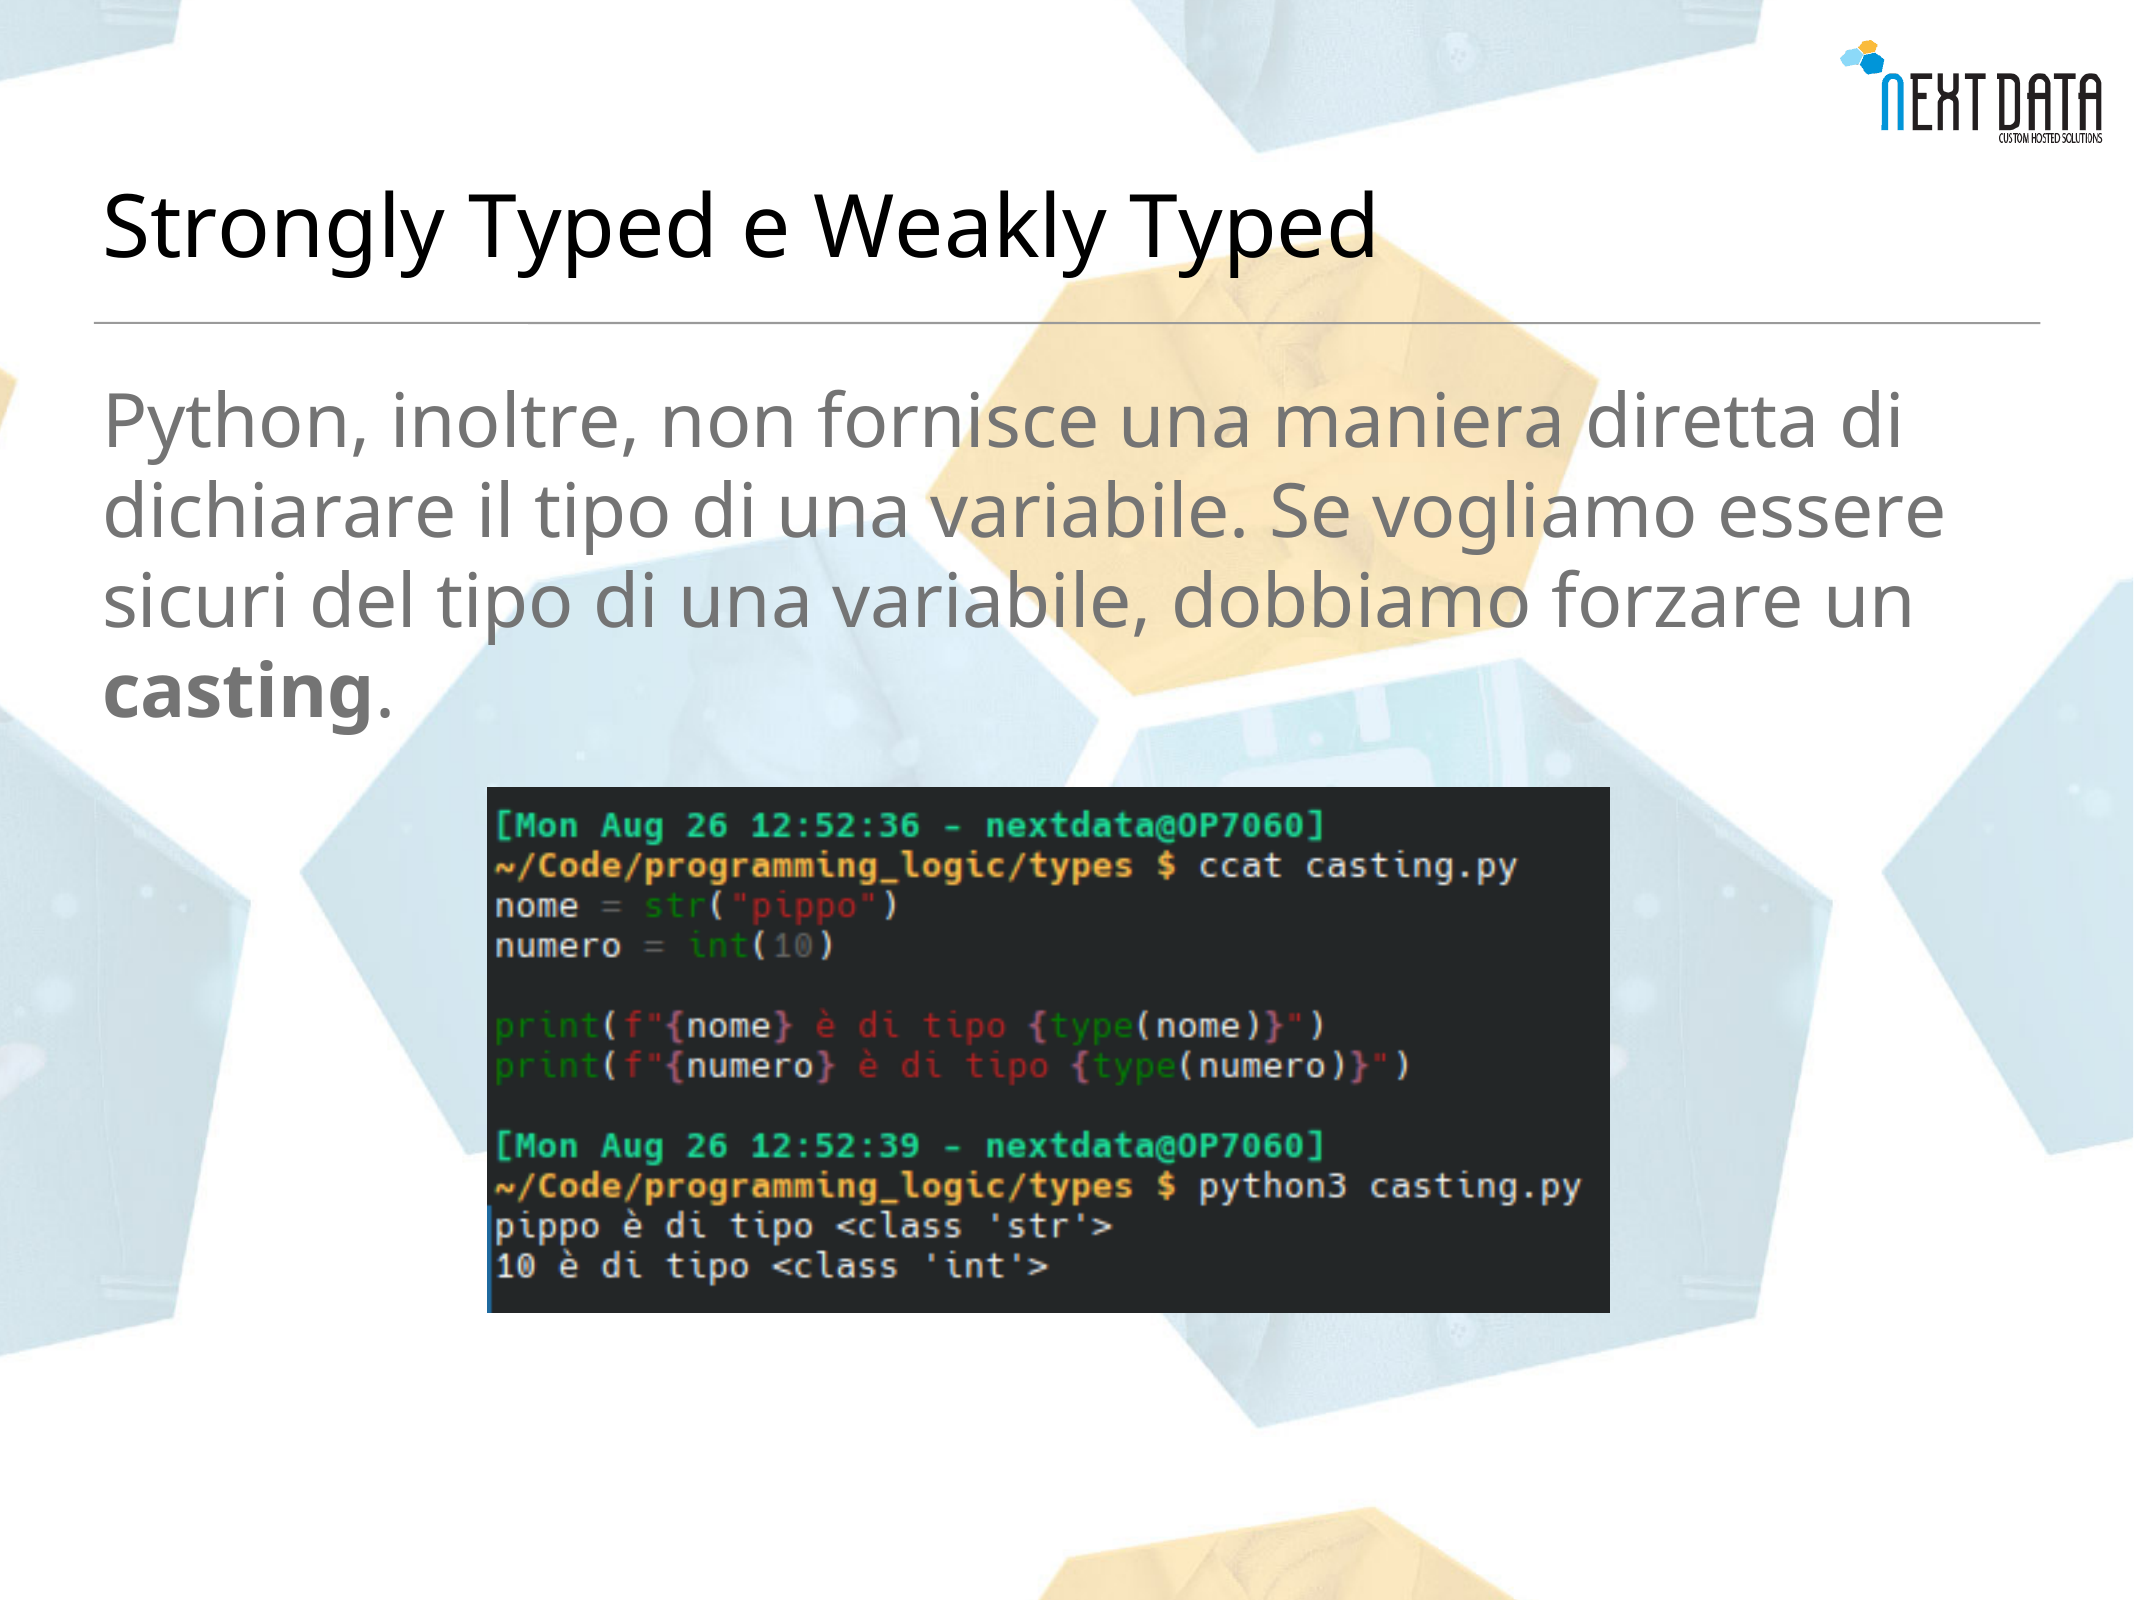

Strongly Typed e Weakly Typed
Python, inoltre, non fornisce una maniera diretta di dichiarare il tipo di una variabile. Se vogliamo essere sicuri del tipo di una variabile, dobbiamo forzare un casting.